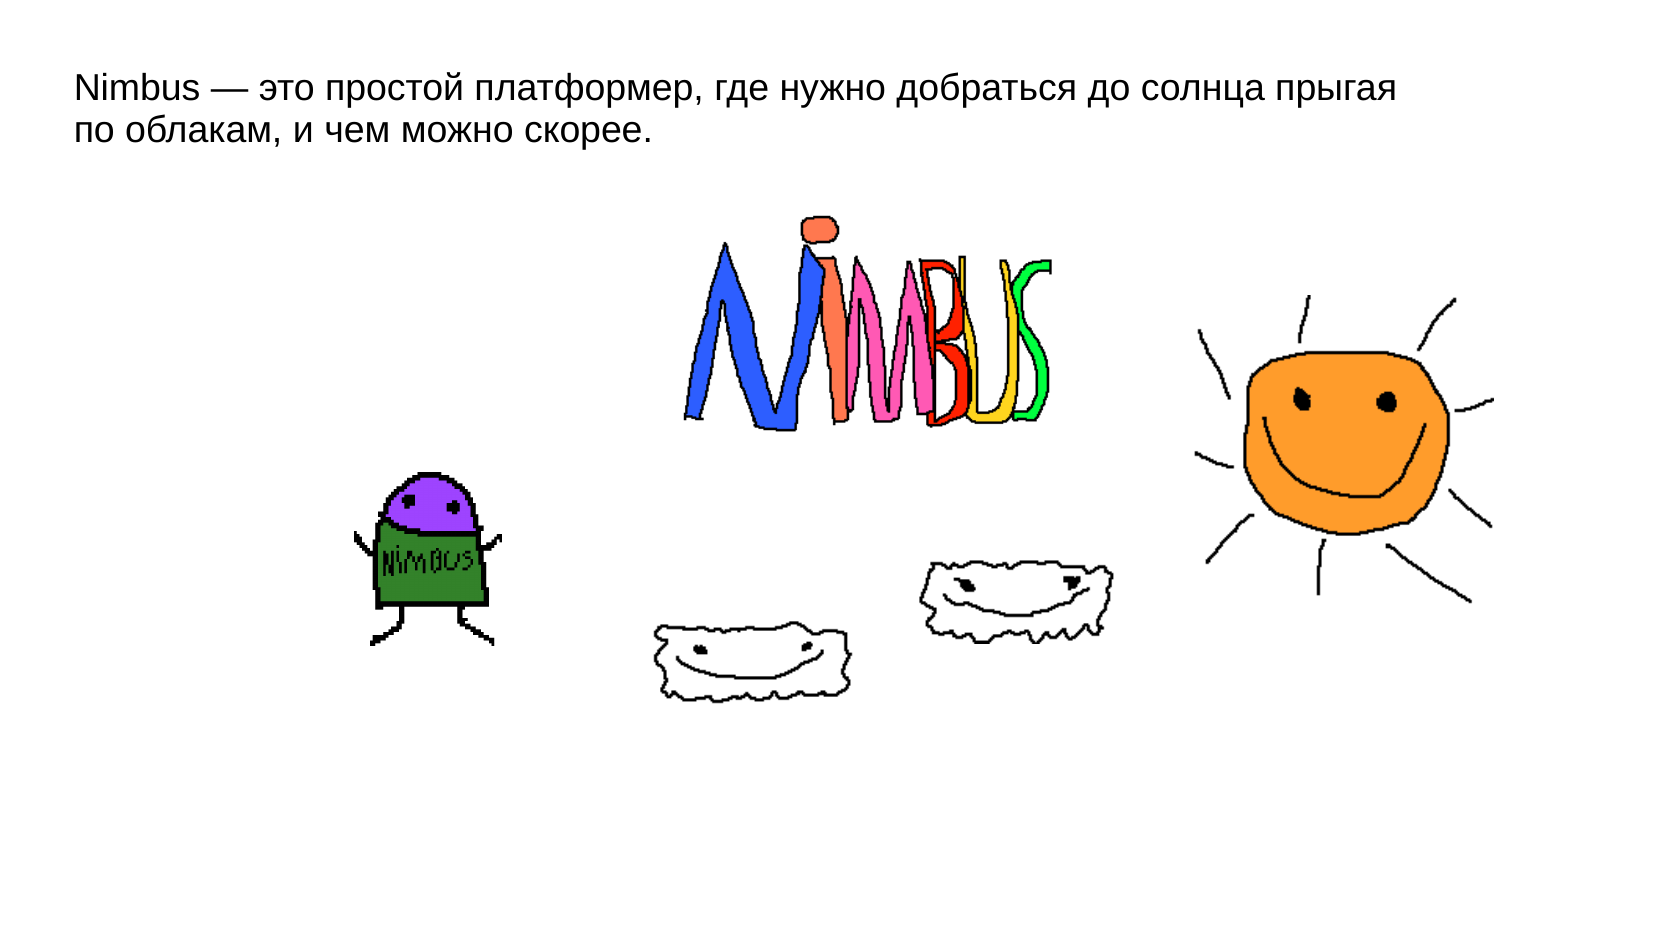

Nimbus — это простой платформер, где нужно добраться до солнца прыгая
по облакам, и чем можно скорее.